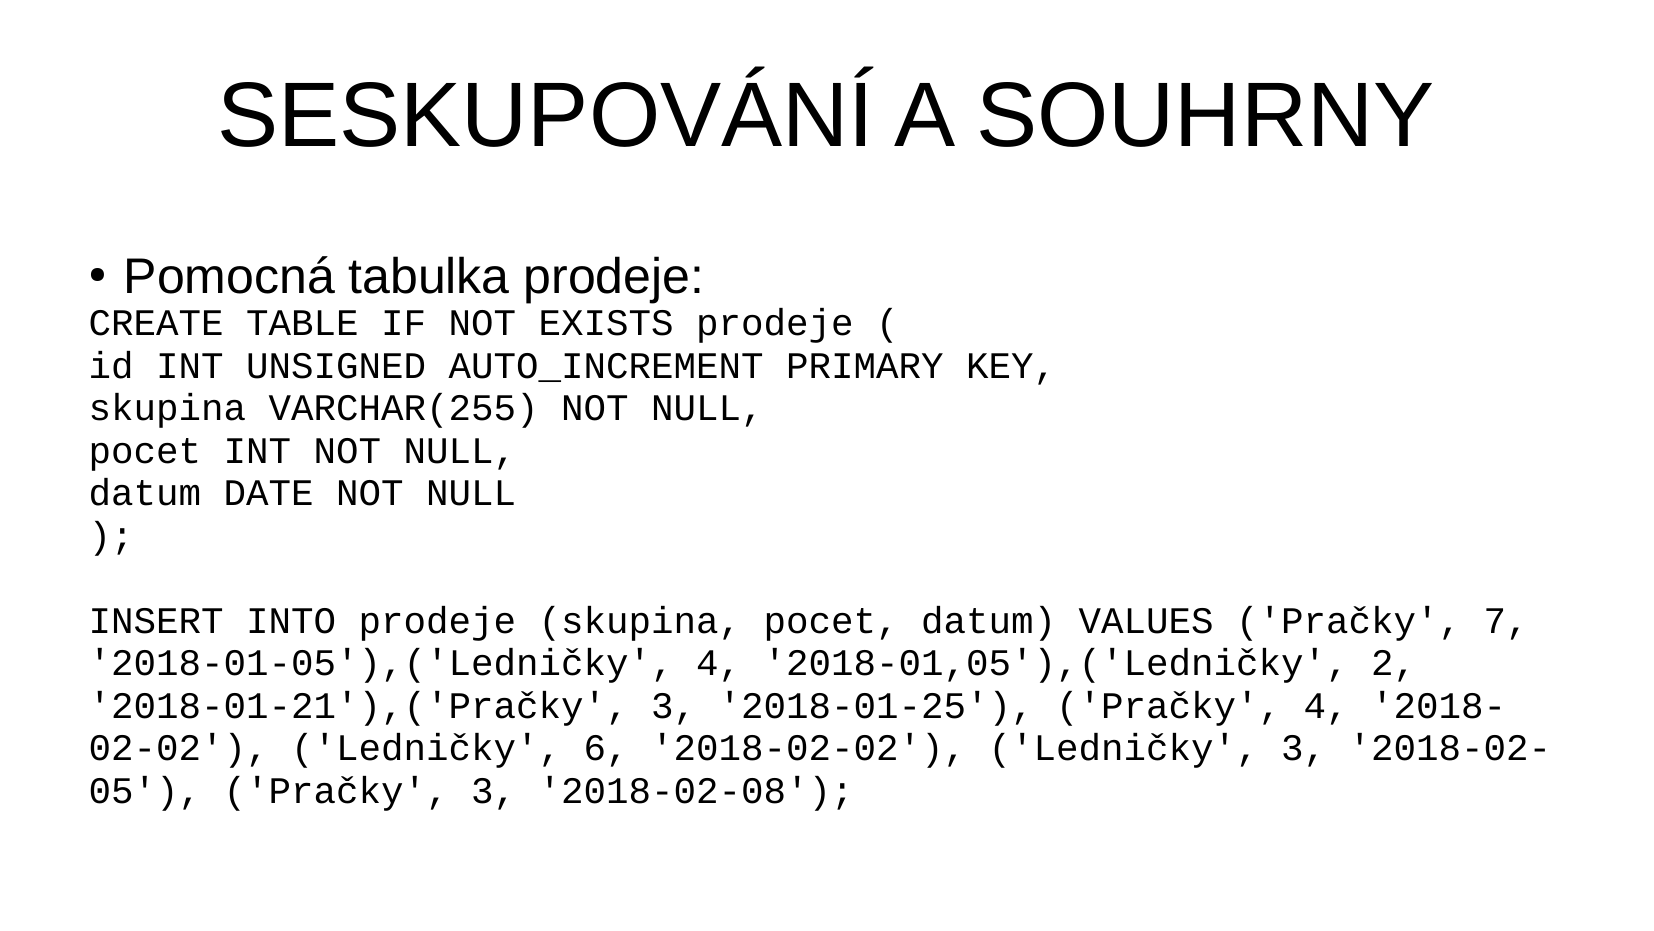

# SESKUPOVÁNÍ A SOUHRNY
Pomocná tabulka prodeje:
CREATE TABLE IF NOT EXISTS prodeje (
id INT UNSIGNED AUTO_INCREMENT PRIMARY KEY,
skupina VARCHAR(255) NOT NULL,
pocet INT NOT NULL,
datum DATE NOT NULL
);
INSERT INTO prodeje (skupina, pocet, datum) VALUES ('Pračky', 7, '2018-01-05'),('Ledničky', 4, '2018-01,05'),('Ledničky', 2, '2018-01-21'),('Pračky', 3, '2018-01-25'), ('Pračky', 4, '2018-02-02'), ('Ledničky', 6, '2018-02-02'), ('Ledničky', 3, '2018-02-05'), ('Pračky', 3, '2018-02-08');